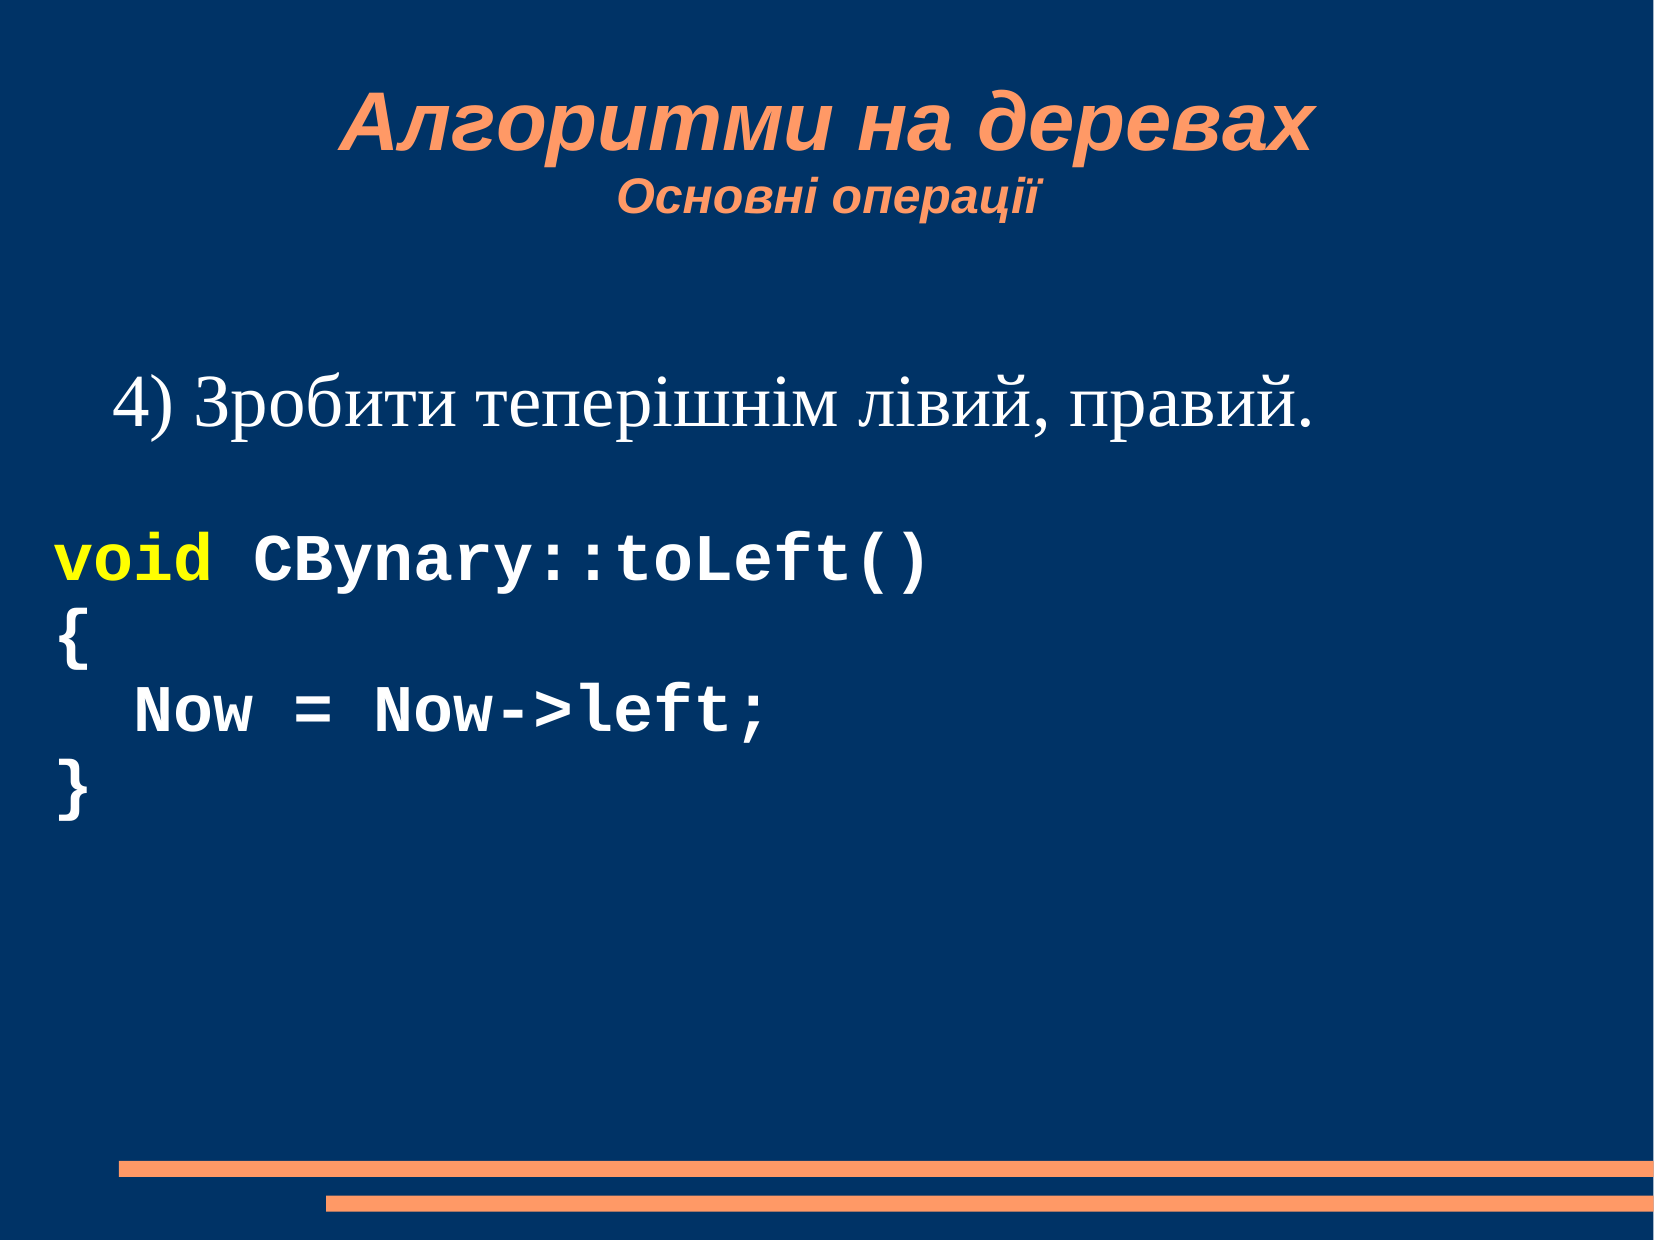

# Алгоритми на деревах Основні операції
4) Зробити теперішнім лівий, правий.
void CBynary::toLeft()
{
 Now = Now->left;
}